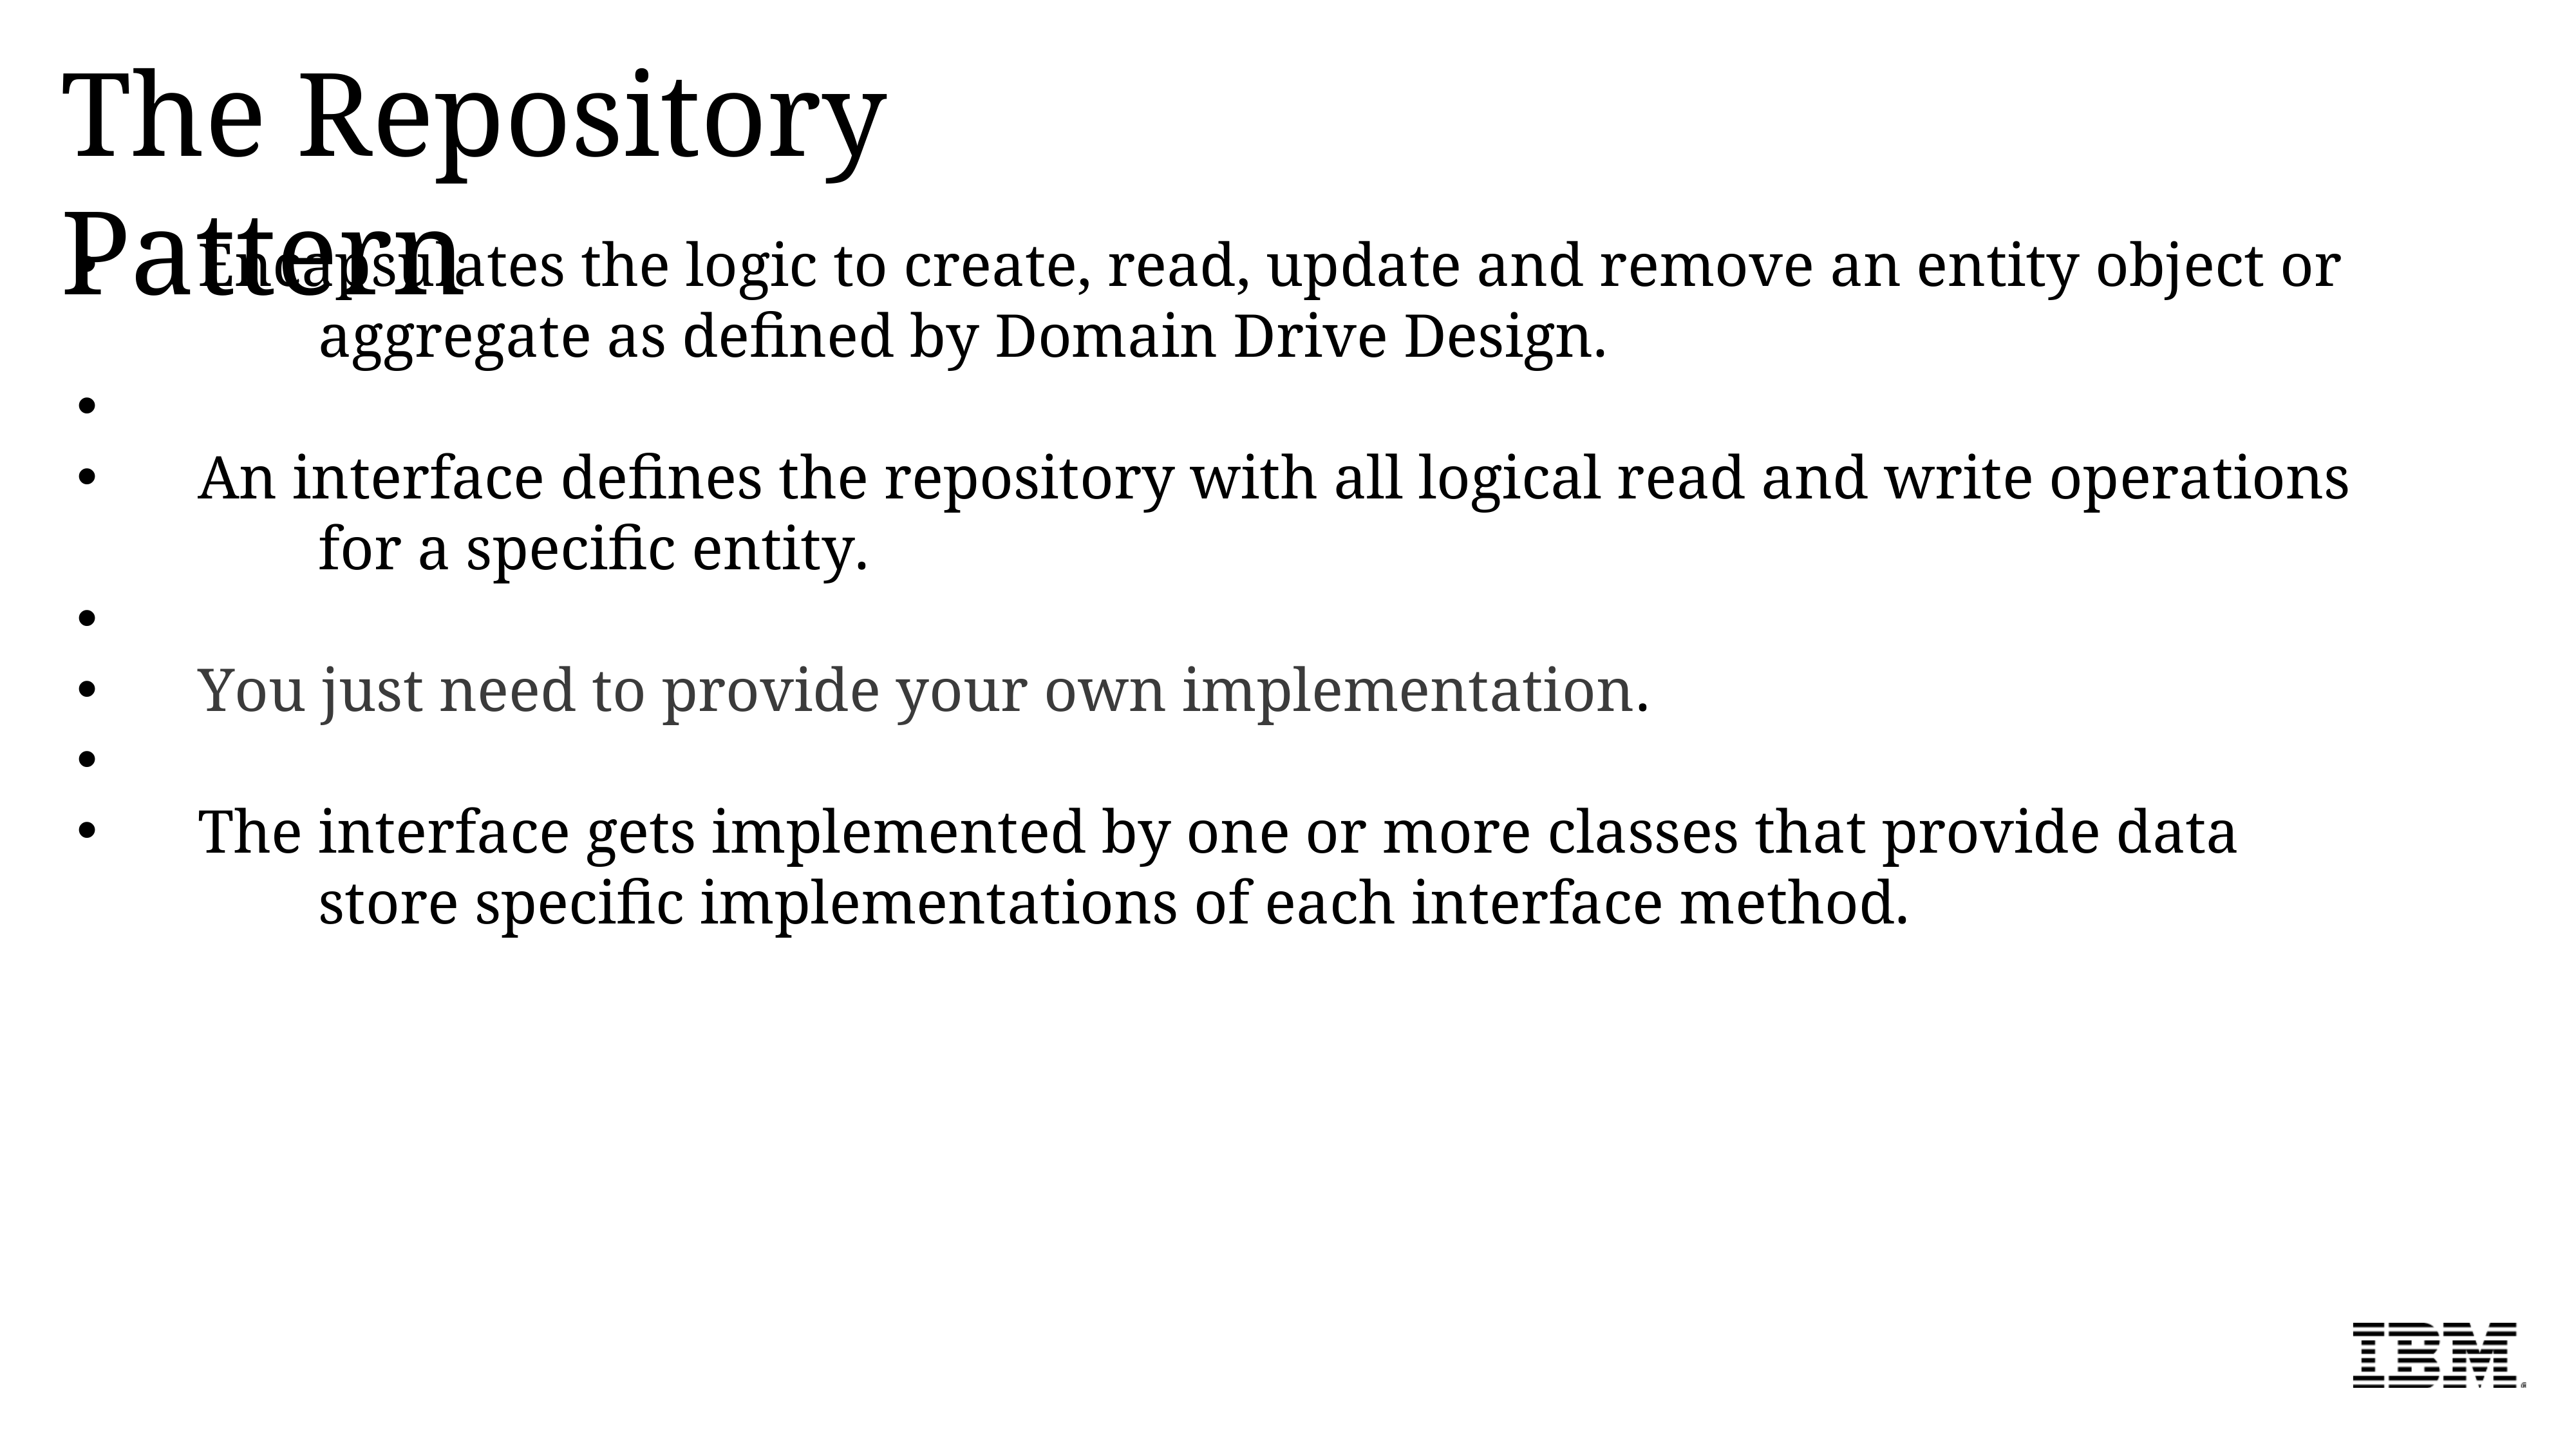

# The Repository Pattern
Encapsulates the logic to create, read, update and remove an entity object or aggregate as defined by Domain Drive Design.
An interface defines the repository with all logical read and write operations for a specific entity.
You just need to provide your own implementation.
The interface gets implemented by one or more classes that provide data store specific implementations of each interface method.